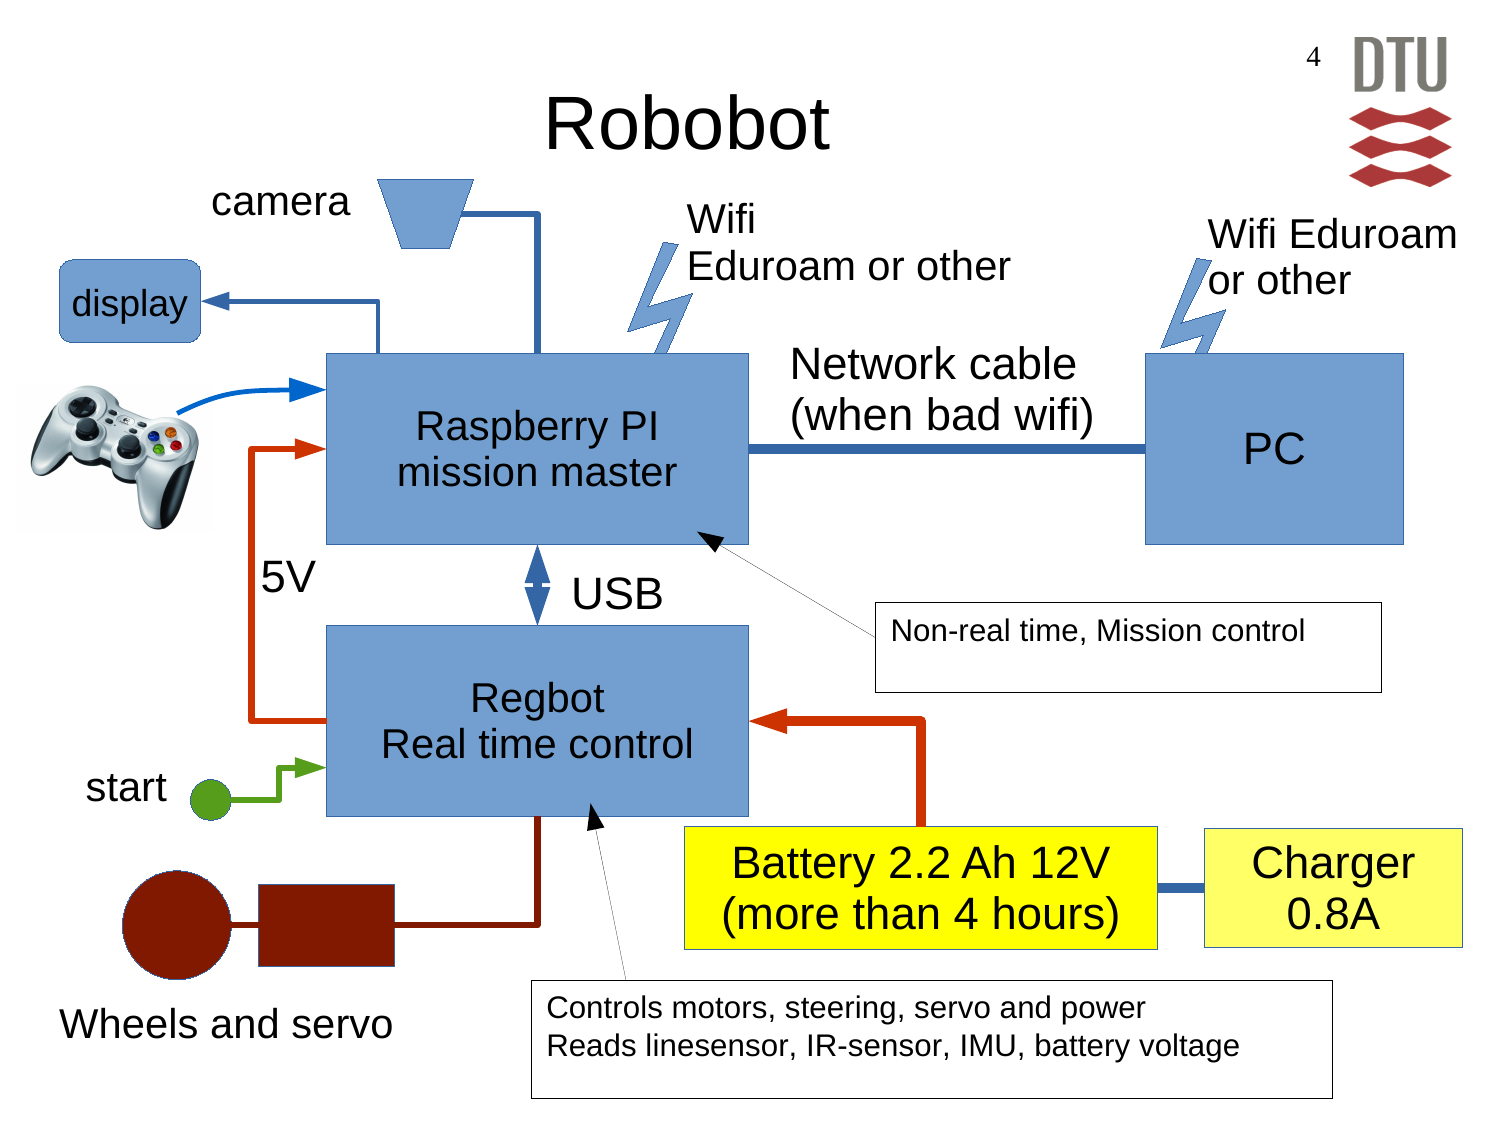

# Robobot
camera
Wifi
Eduroam or other
Wifi Eduroam
or other
display
Network cable
(when bad wifi)
Raspberry PI
mission master
PC
5V
USB
Non-real time, Mission control
Regbot
Real time control
start
Battery 2.2 Ah 12V
(more than 4 hours)
Charger
0.8A
Controls motors, steering, servo and power
Reads linesensor, IR-sensor, IMU, battery voltage
Wheels and servo